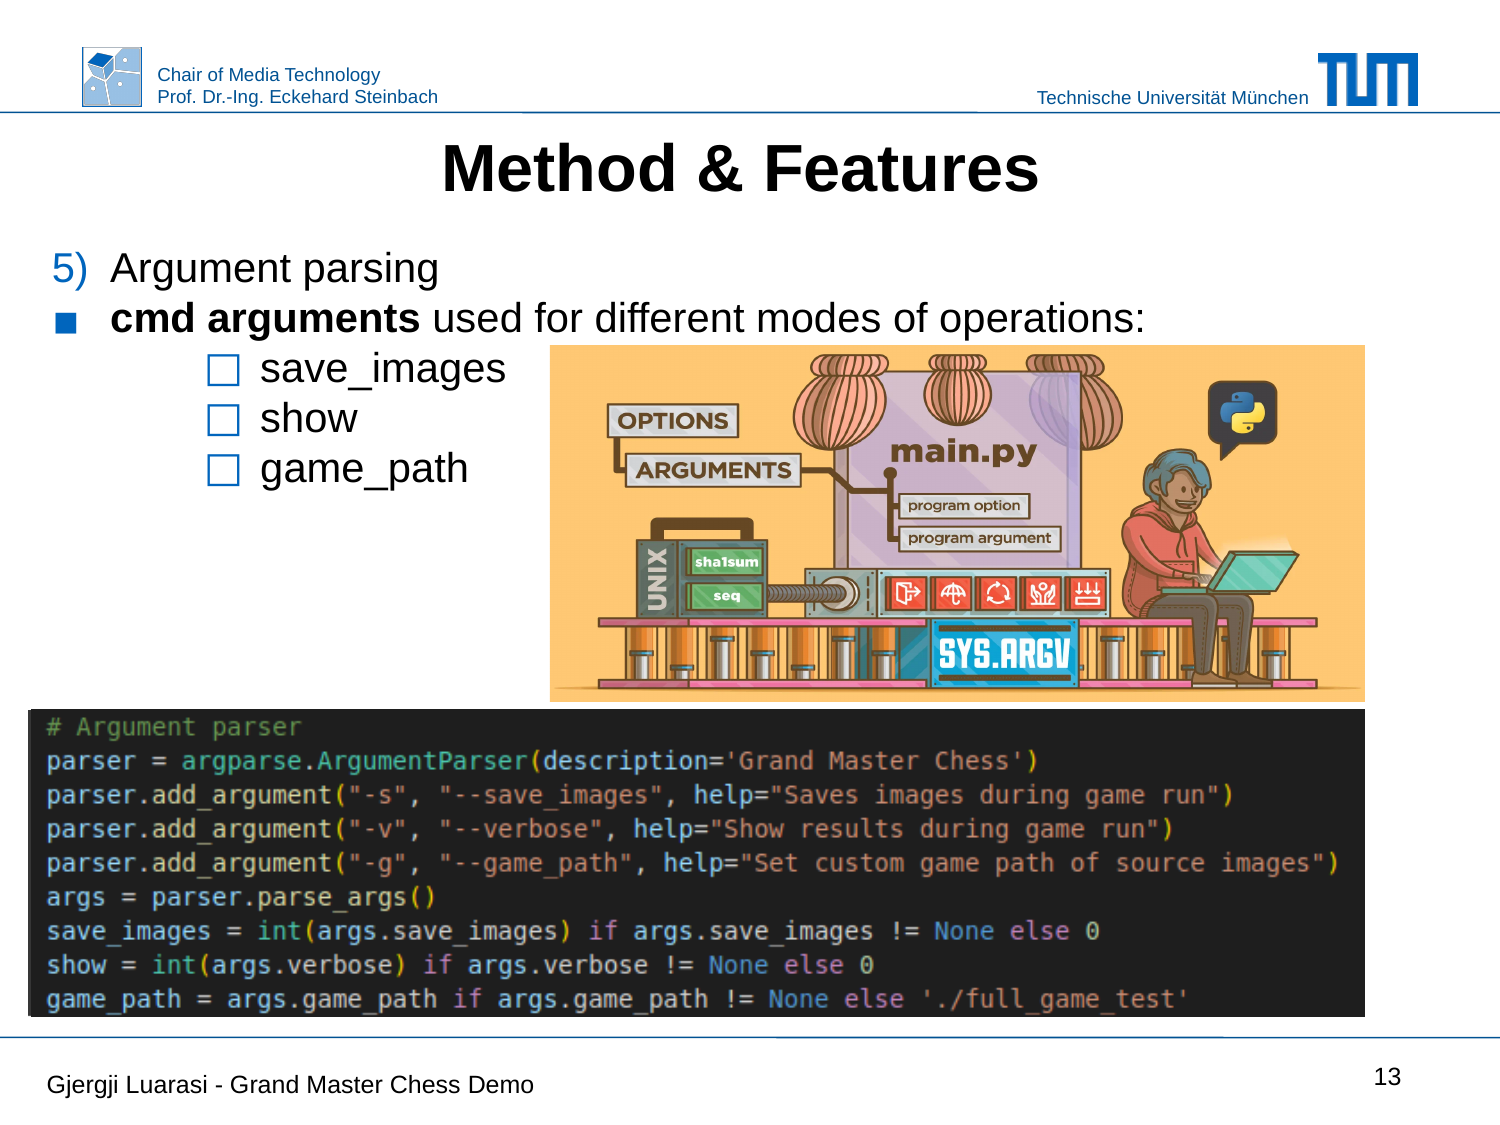

Method & Features
# Argument parsing
cmd arguments used for different modes of operations:
save_images
show
game_path
Gjergji Luarasi - Grand Master Chess Demo